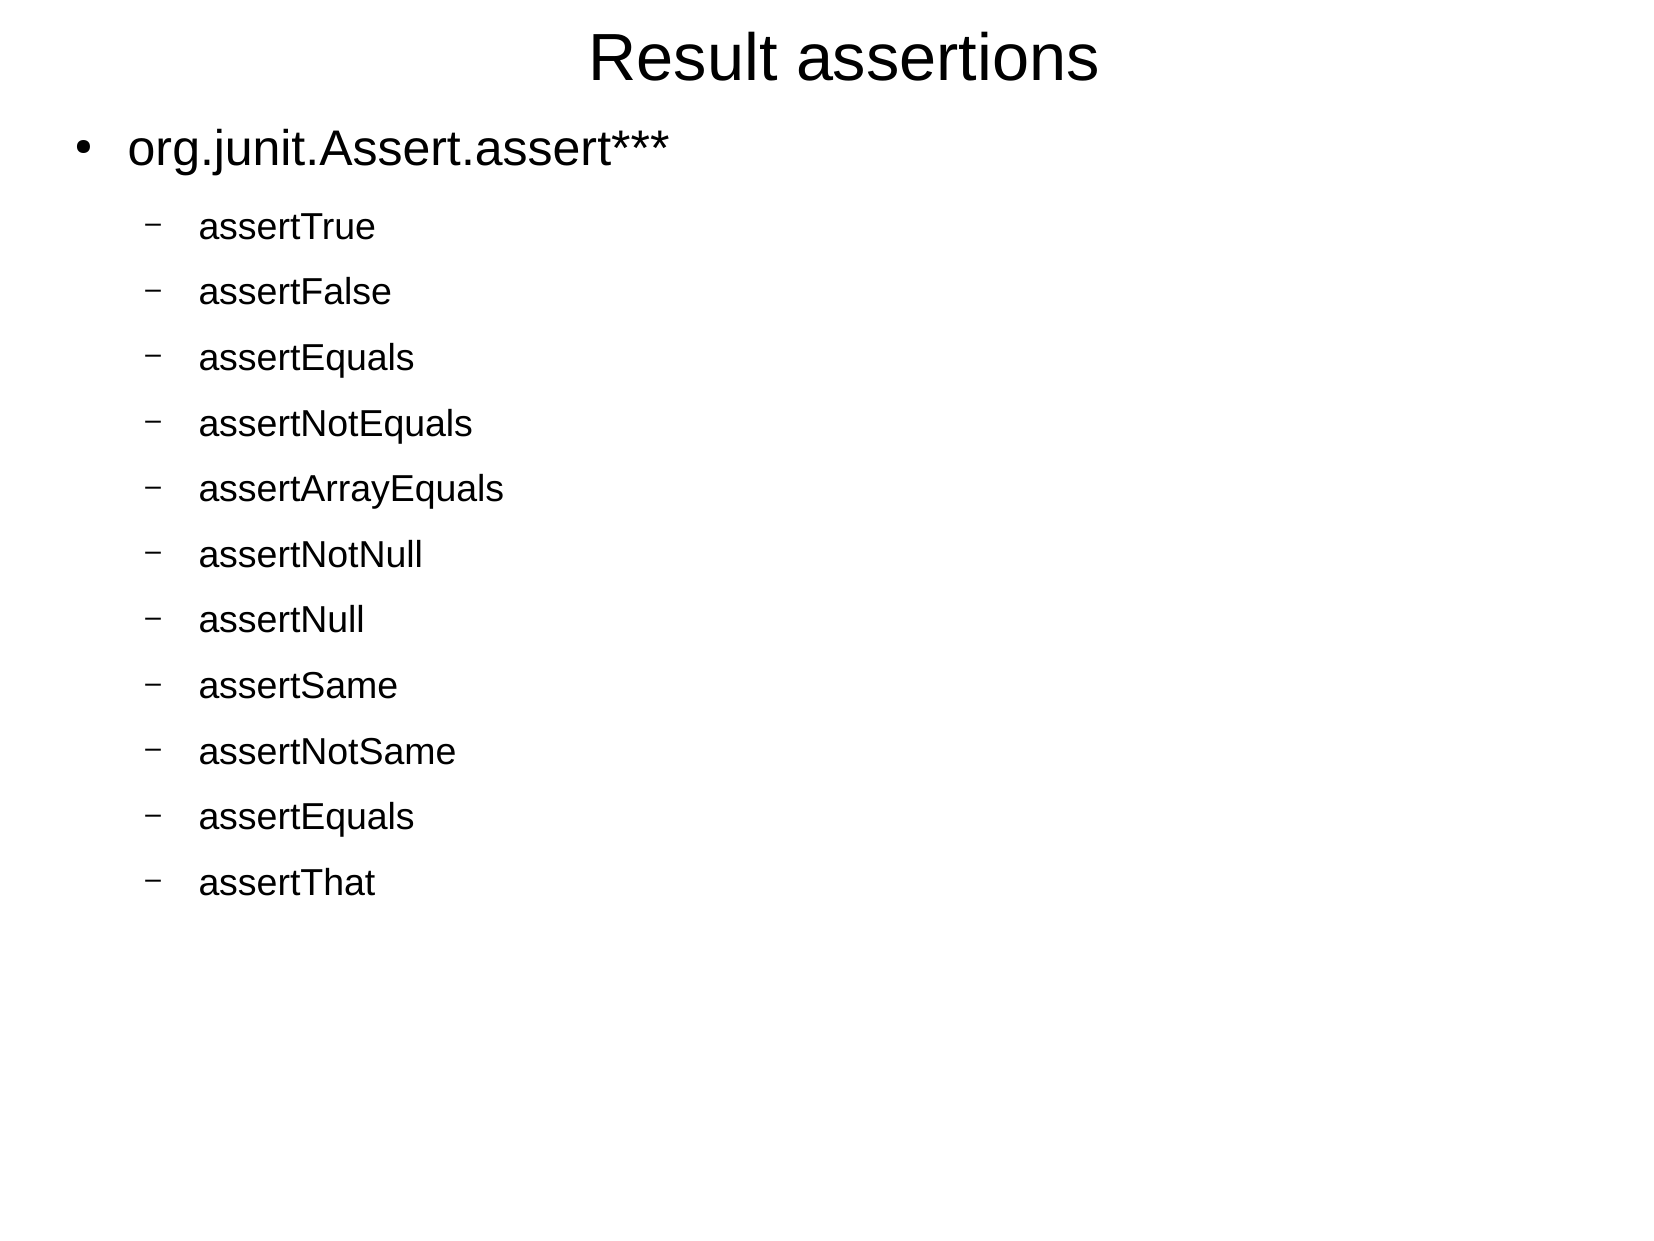

# Result assertions
org.junit.Assert.assert***
assertTrue
assertFalse
assertEquals
assertNotEquals
assertArrayEquals
assertNotNull
assertNull
assertSame
assertNotSame
assertEquals
assertThat